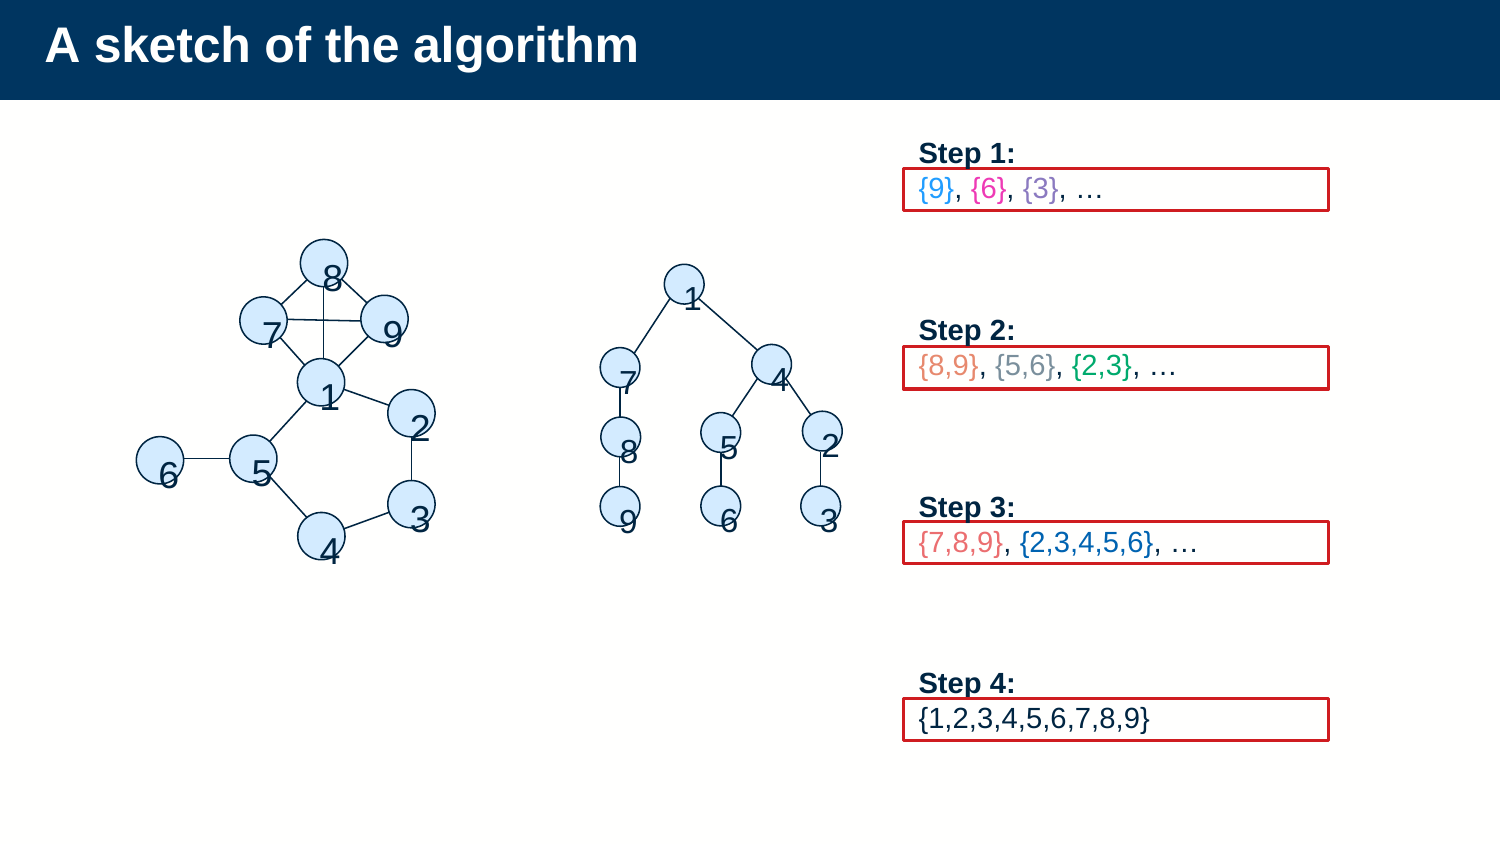

# A sketch of the algorithm
Step 1:
{9}, {6}, {3}, …
8
1
9
7
Step 2:
{8,9}, {5,6}, {2,3}, …
4
7
1
2
2
5
8
5
6
3
Step 3:
{7,8,9}, {2,3,4,5,6}, …
6
3
9
4
Step 4:
{1,2,3,4,5,6,7,8,9}